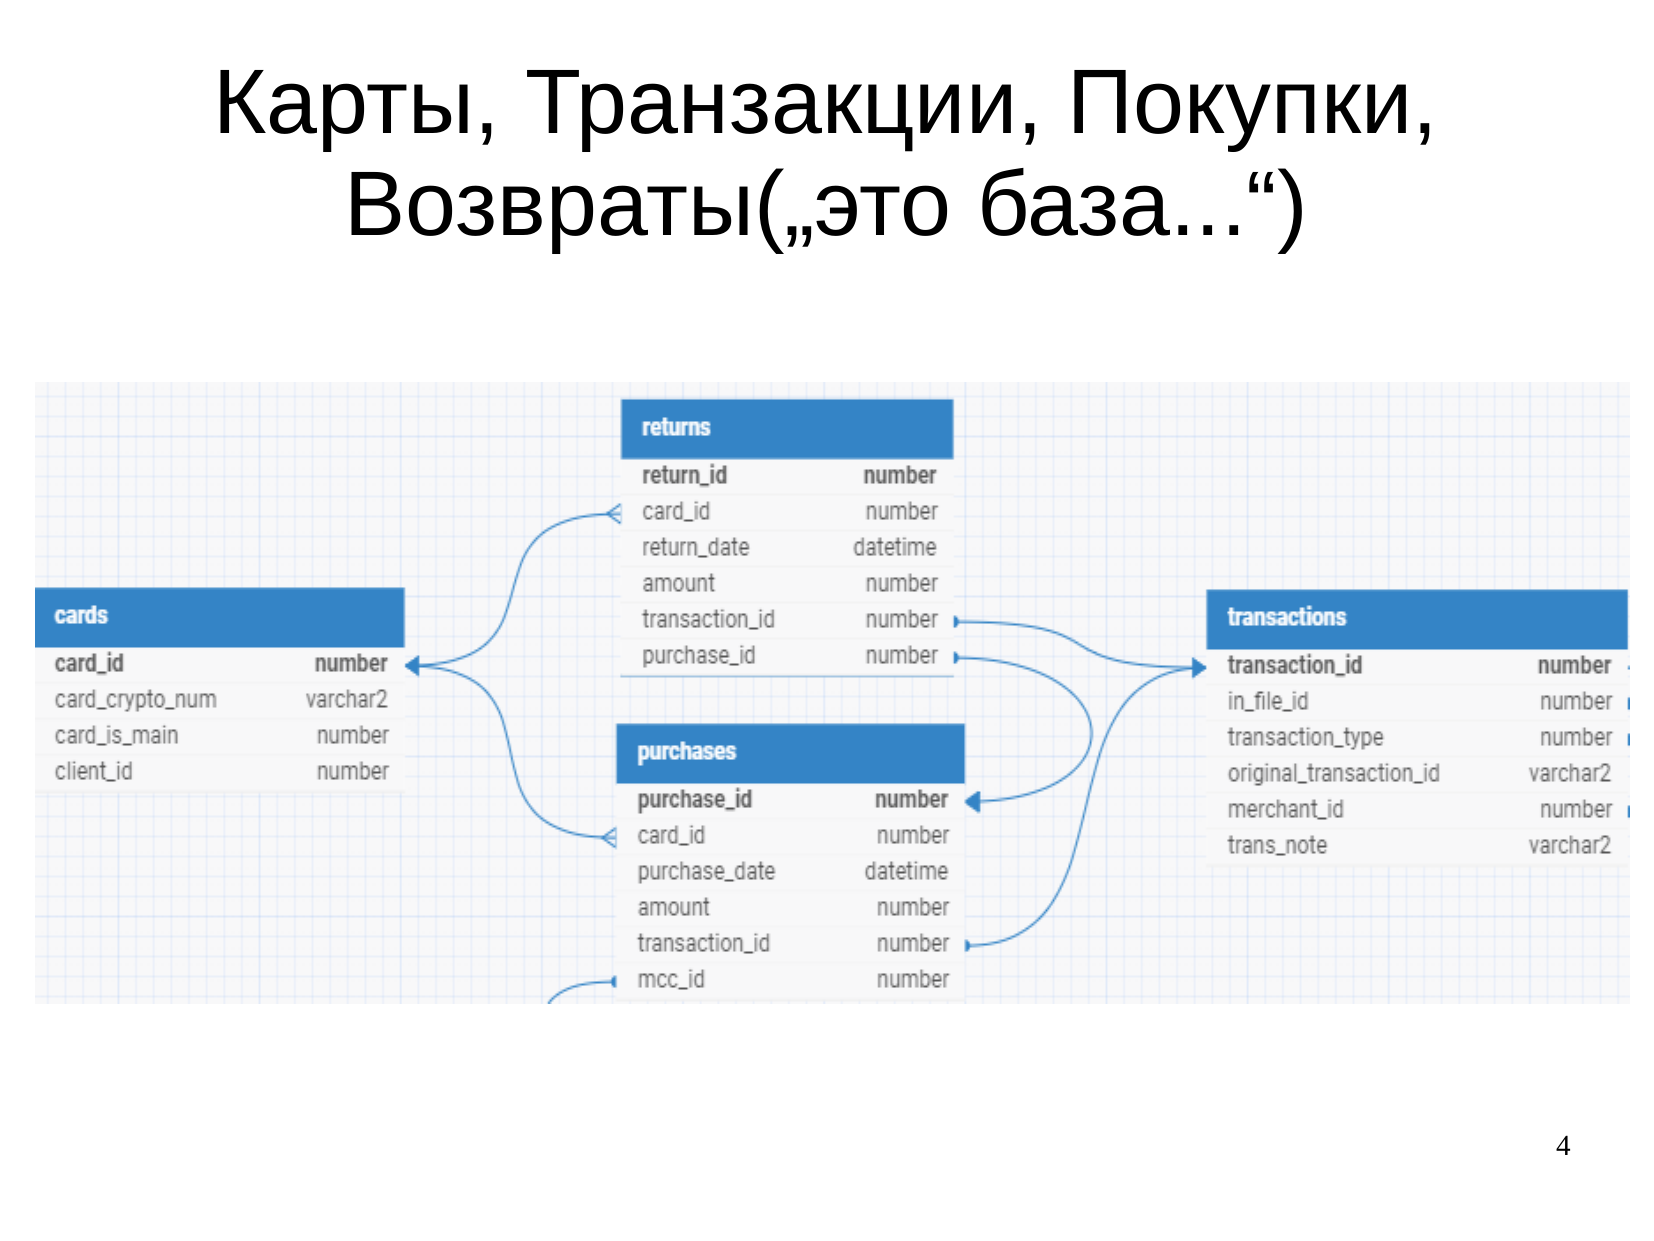

# Карты, Транзакции, Покупки, Возвраты(„это база...“)
4